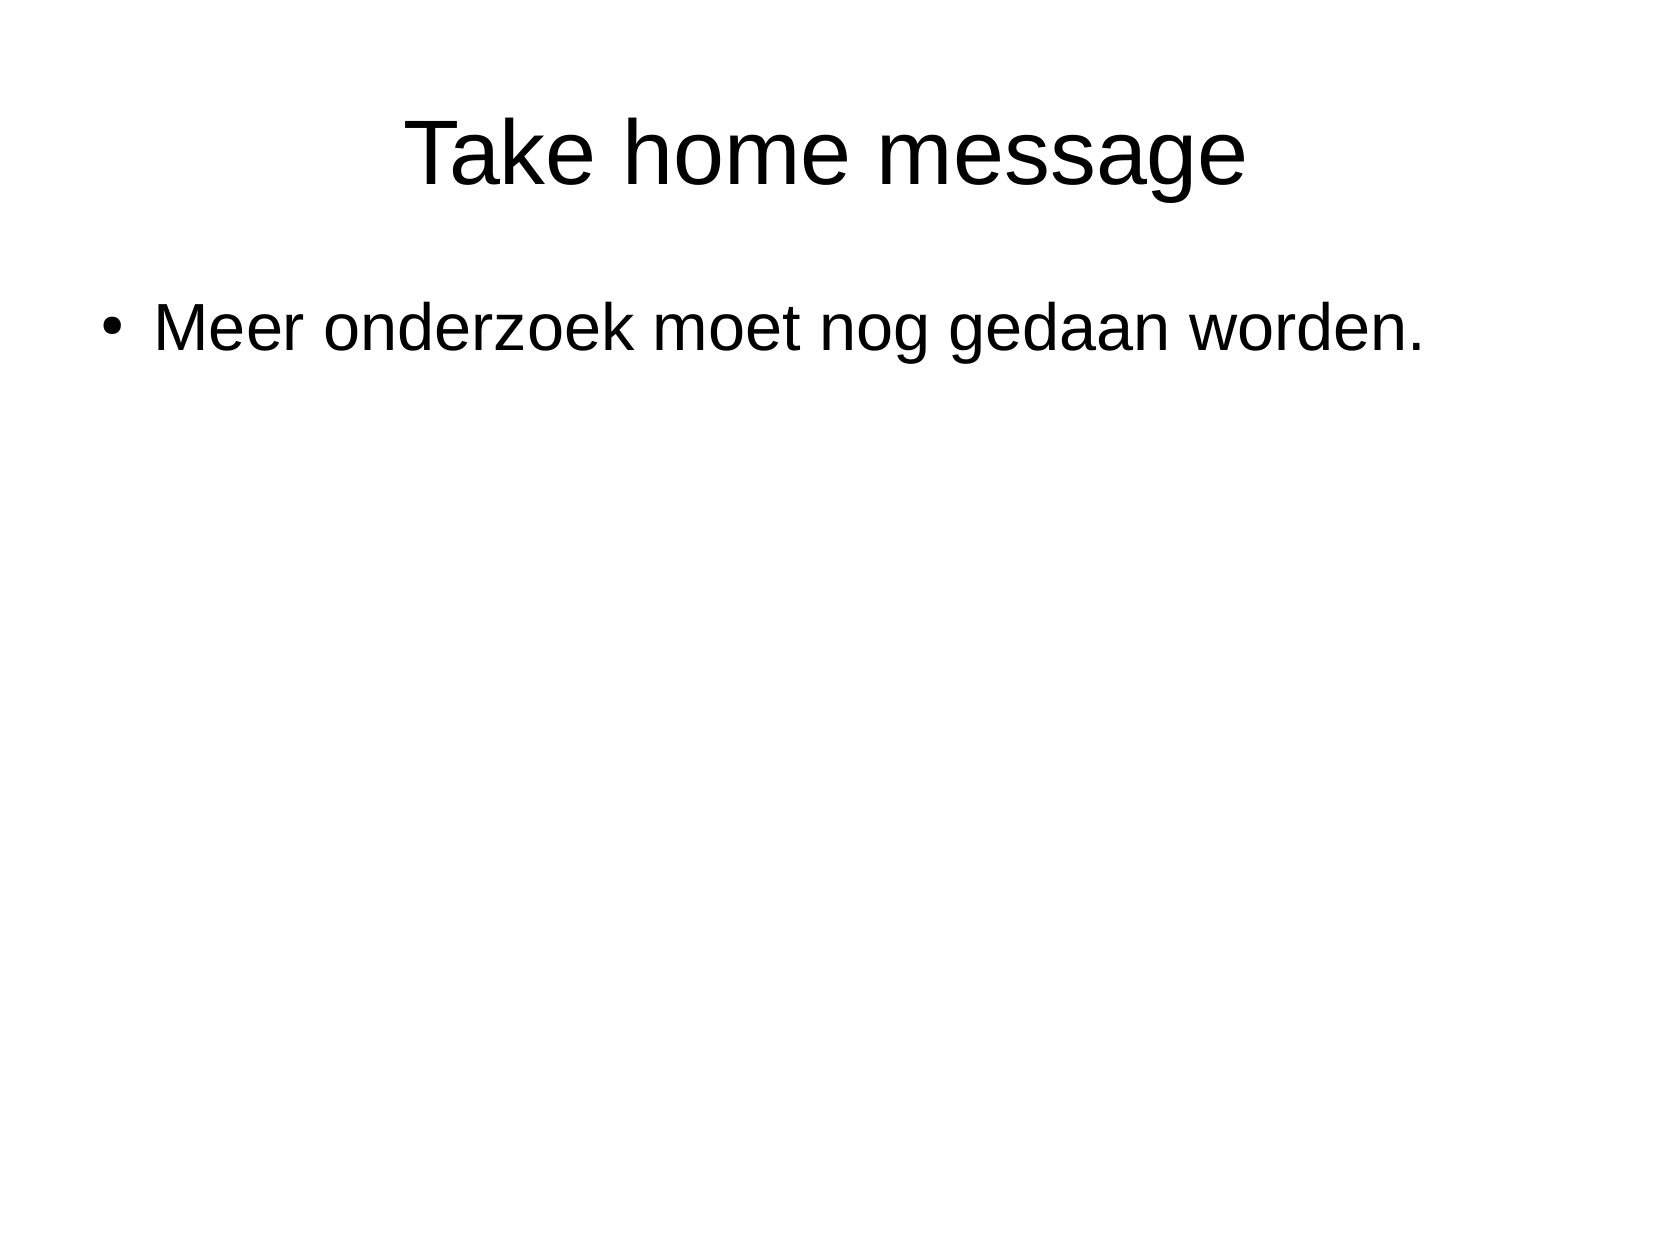

# Take home message
Meer onderzoek moet nog gedaan worden.